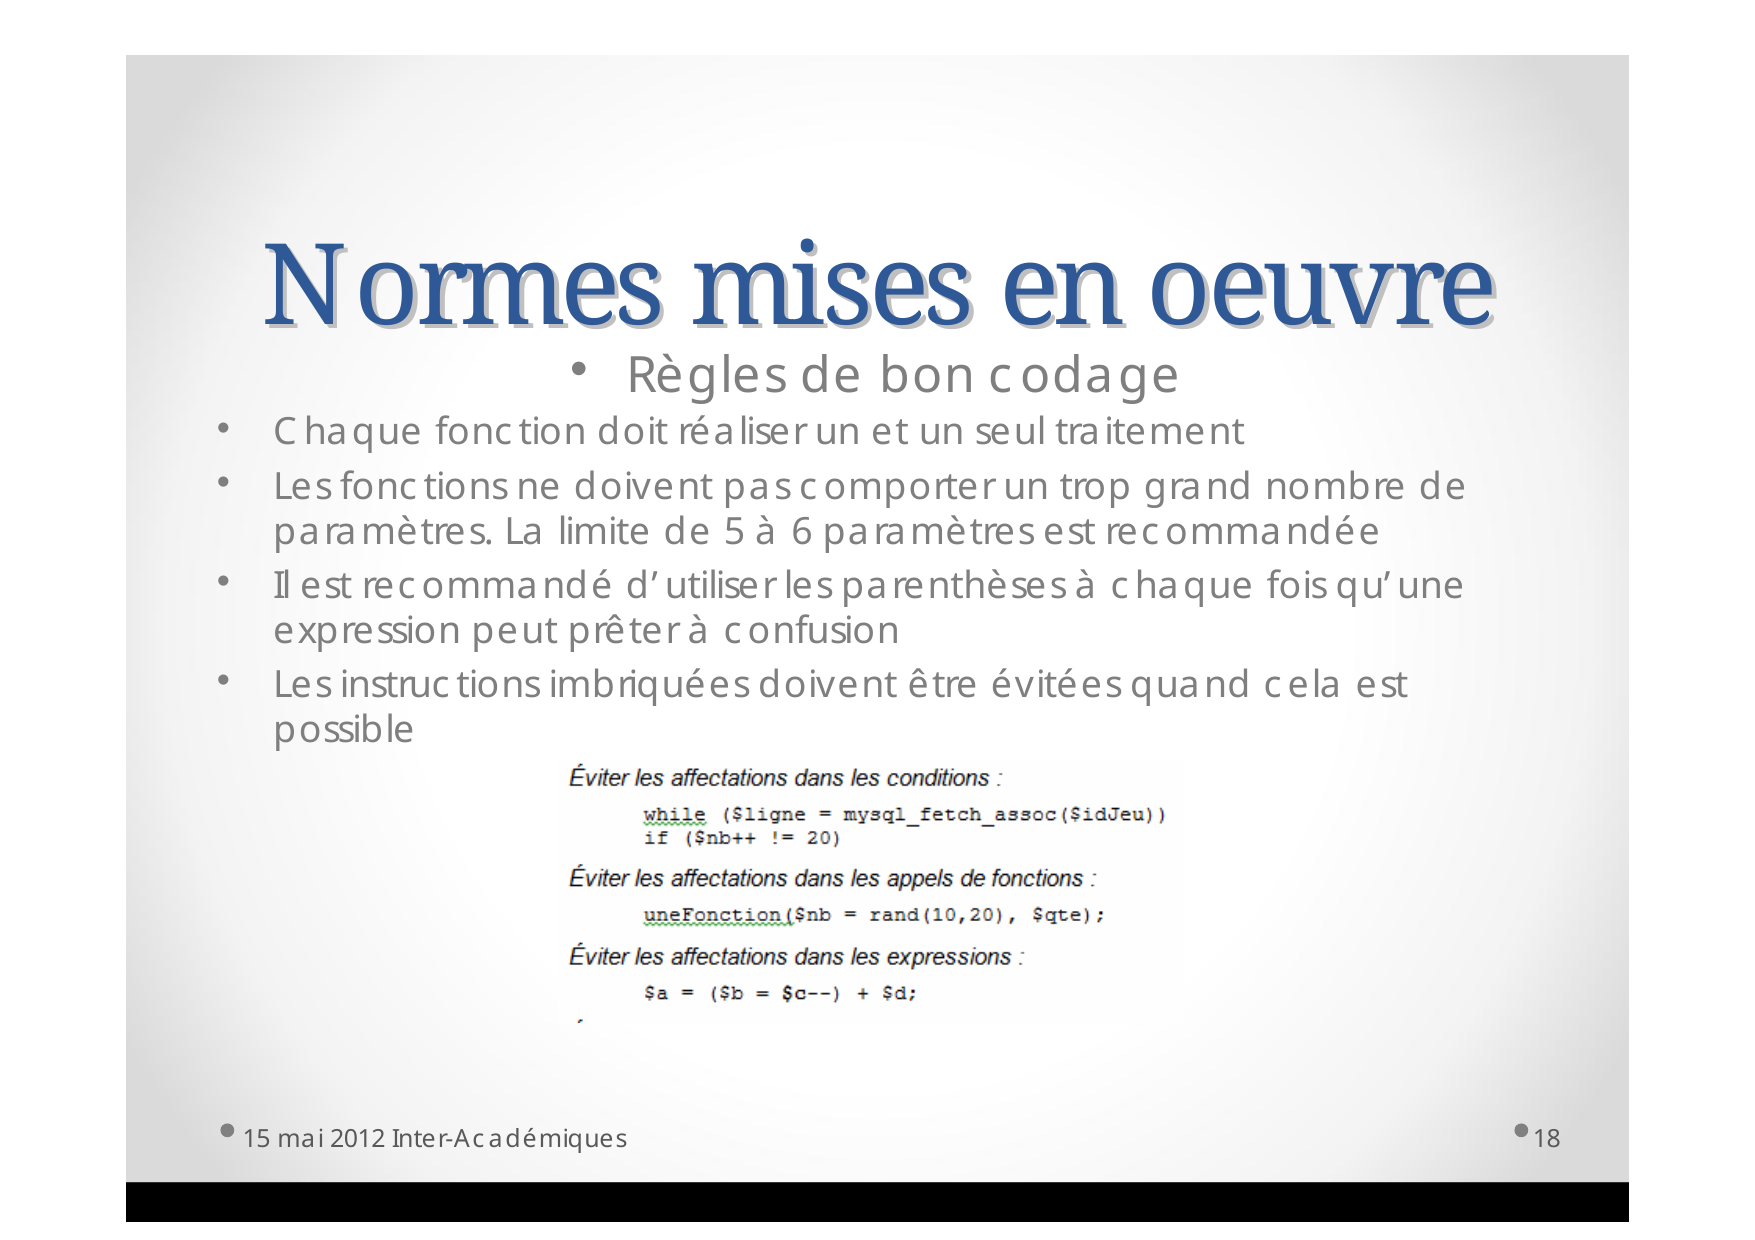

N
o
r
m
e
s
m
i
s
e
s
e
n
o
e
u
v
r
e
N
o
r
m
e
s
m
i
s
e
s
e
n
o
e
u
v
r
e
R
è
g
l
e
s
d
e
b
o
n
c
o
d
a
g
e
•
C
h
a
q
u
e
f
o
n
c
t
i
o
n
d
o
i
t
r
é
a
l
i
s
e
r
u
n
e
t
u
n
s
e
u
l
t
r
a
i
t
e
m
e
n
t
•
L
e
s
f
o
n
c
t
i
o
n
s
n
e
d
o
i
v
e
n
t
p
a
s
c
o
m
p
o
r
t
e
r
u
n
t
r
o
p
g
r
a
n
d
n
o
m
b
r
e
d
e
•
p
a
r
a
m
è
t
r
e
s
.
L
a
l
i
m
i
t
e
d
e
5
à
6
p
a
r
a
m
è
t
r
e
s
e
s
t
r
e
c
o
m
m
a
n
d
é
e
I
l
e
s
t
r
e
c
o
m
m
a
n
d
é
d
’
u
t
i
l
i
s
e
r
l
e
s
p
a
r
e
n
t
h
è
s
e
s
à
c
h
a
q
u
e
f
o
i
s
q
u
’
u
n
e
•
e
x
p
r
e
s
s
i
o
n
p
e
u
t
p
r
ê
t
e
r
à
c
o
n
f
u
s
i
o
n
L
e
s
i
n
s
t
r
u
c
t
i
o
n
s
i
m
b
r
i
q
u
é
e
s
d
o
i
v
e
n
t
ê
t
r
e
é
v
i
t
é
e
s
q
u
a
n
d
c
e
l
a
e
s
t
•
p
o
s
s
i
b
l
e
1
5
m
a
i
2
0
1
2
I
n
t
e
r
-
A
c
a
d
é
m
i
q
u
e
s
1
8